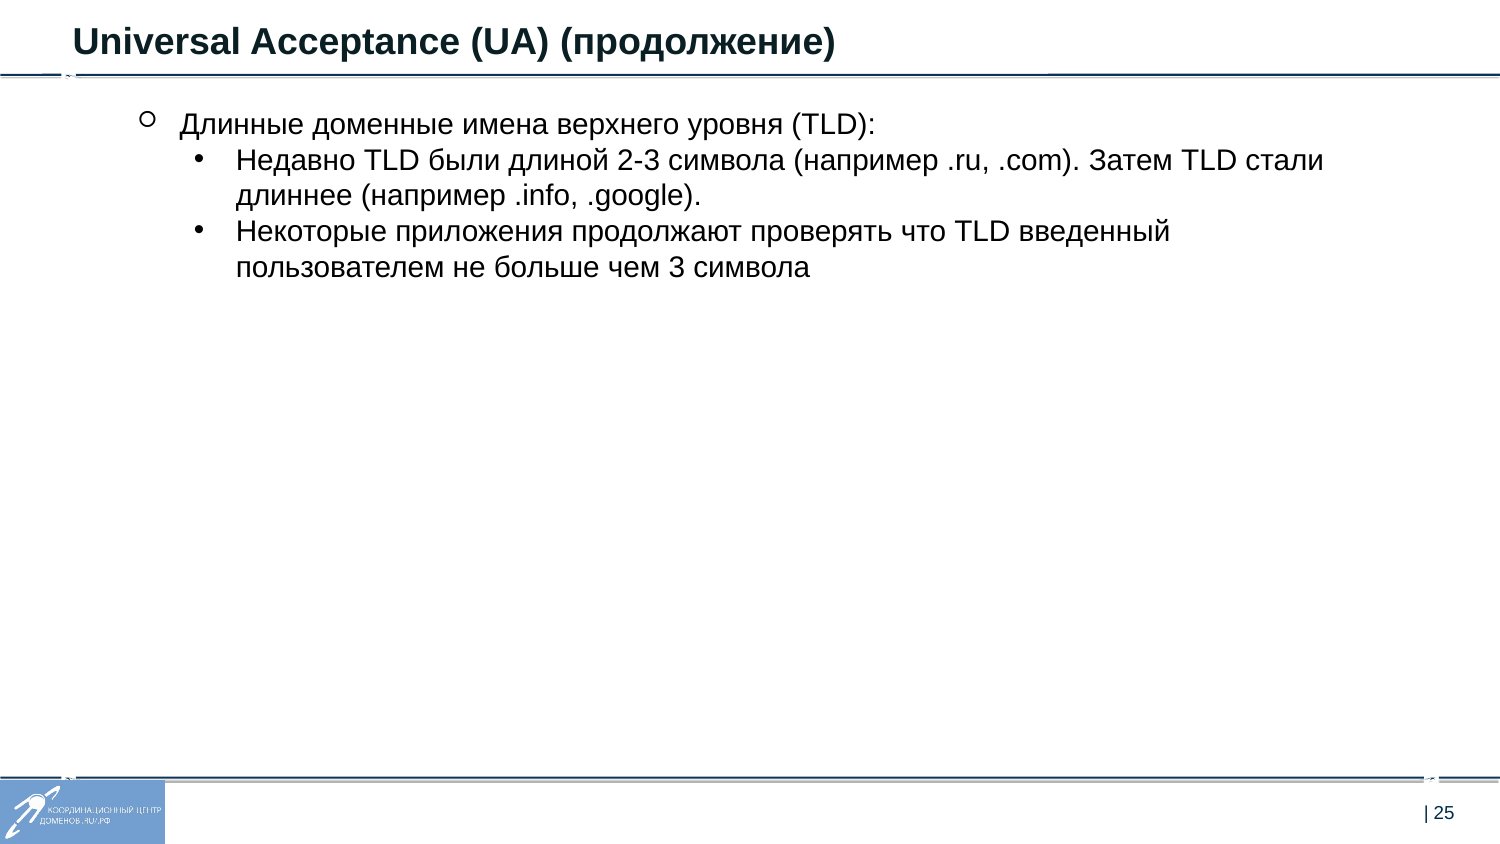

# Universal Acceptance (UA) (продолжение)
Длинные доменные имена верхнего уровня (TLD):
Недавно TLD были длиной 2-3 символа (например .ru, .com). Затем TLD стали длиннее (например .info, .google).
Некоторые приложения продолжают проверять что TLD введенный пользователем не больше чем 3 символа